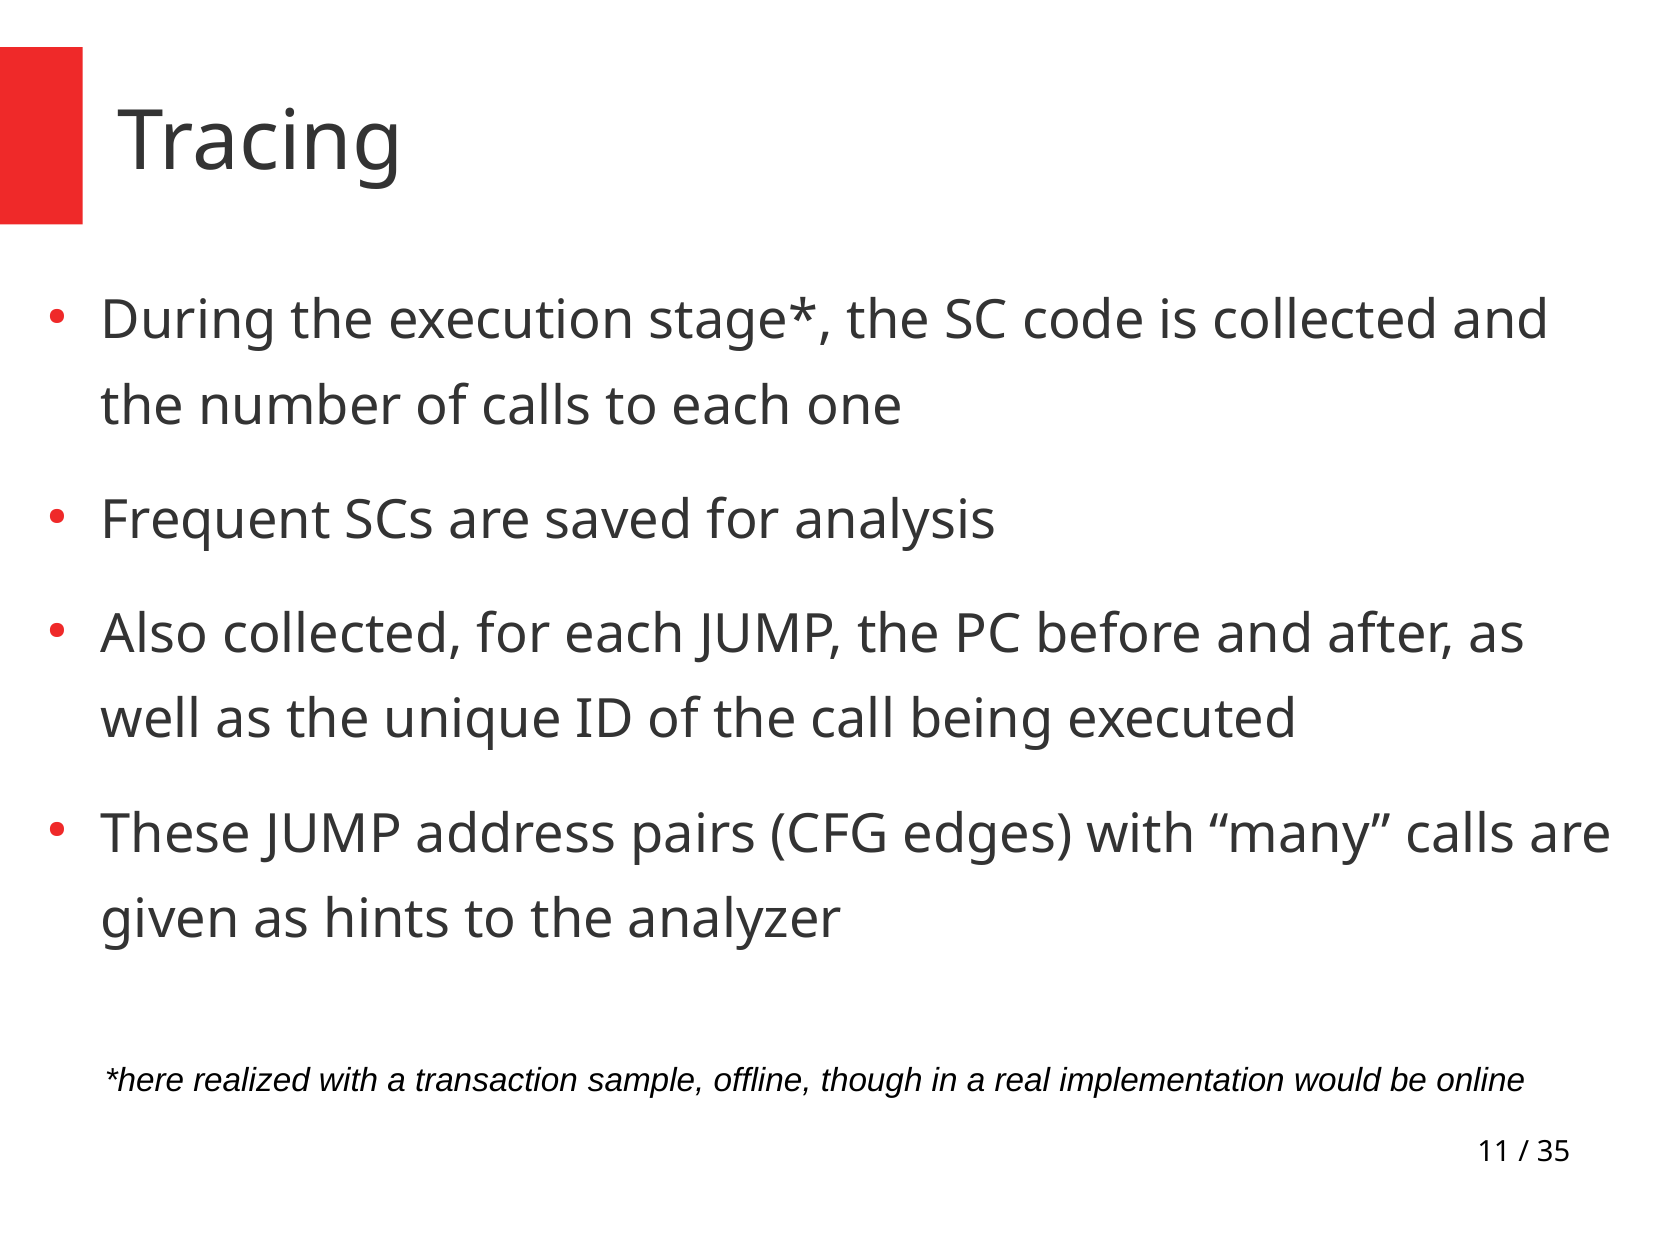

# Tracing
During the execution stage*, the SC code is collected and the number of calls to each one
Frequent SCs are saved for analysis
Also collected, for each JUMP, the PC before and after, as well as the unique ID of the call being executed
These JUMP address pairs (CFG edges) with “many” calls are given as hints to the analyzer
*here realized with a transaction sample, offline, though in a real implementation would be online
11